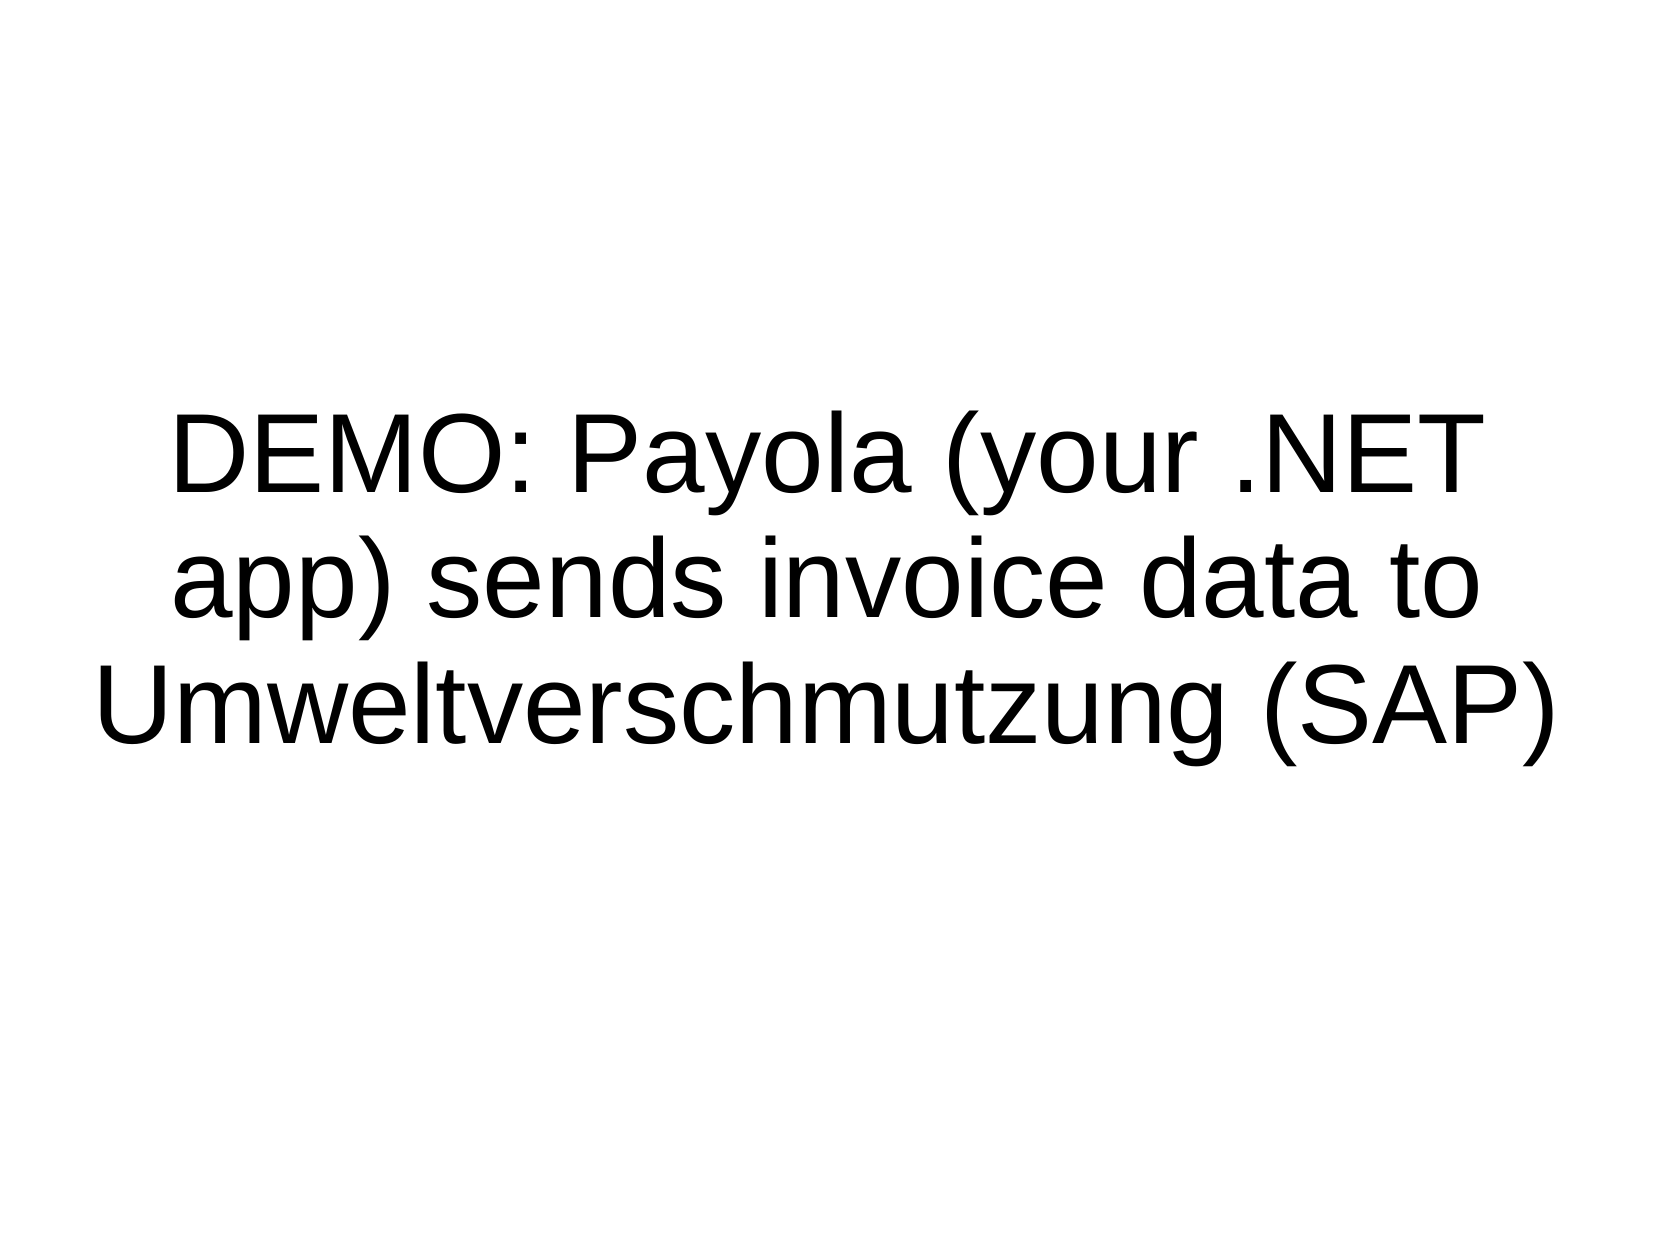

# DEMO: Payola (your .NET app) sends invoice data to Umweltverschmutzung (SAP)